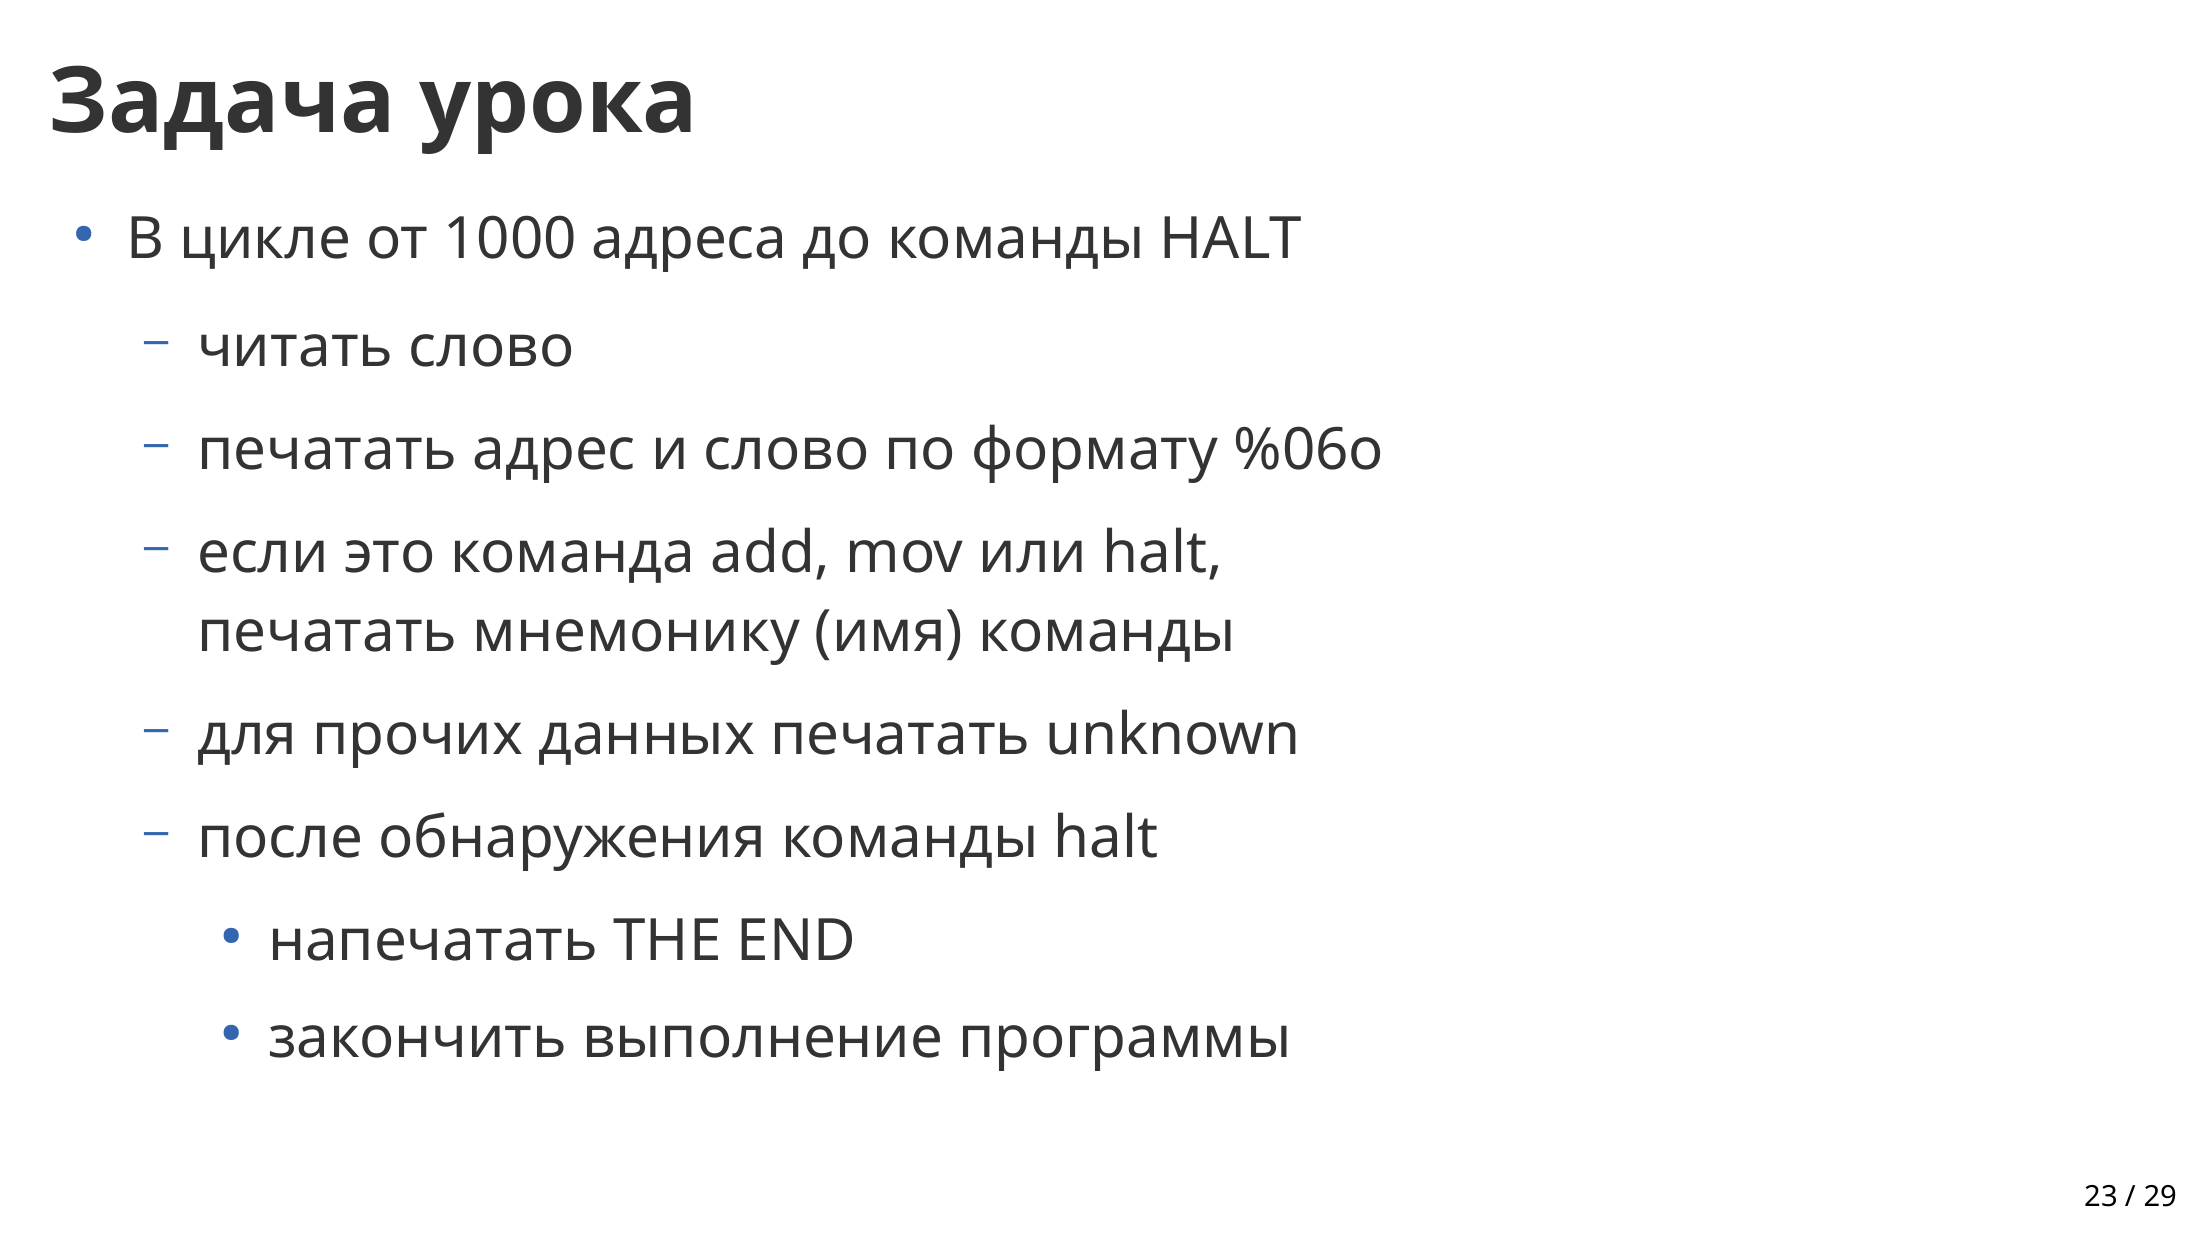

# Задача урока
В цикле от 1000 адреса до команды HALT
читать слово
печатать адрес и слово по формату %06o
если это команда add, mov или halt,
печатать мнемонику (имя) команды
для прочих данных печатать unknown
после обнаружения команды halt
напечатать THE END
закончить выполнение программы
23